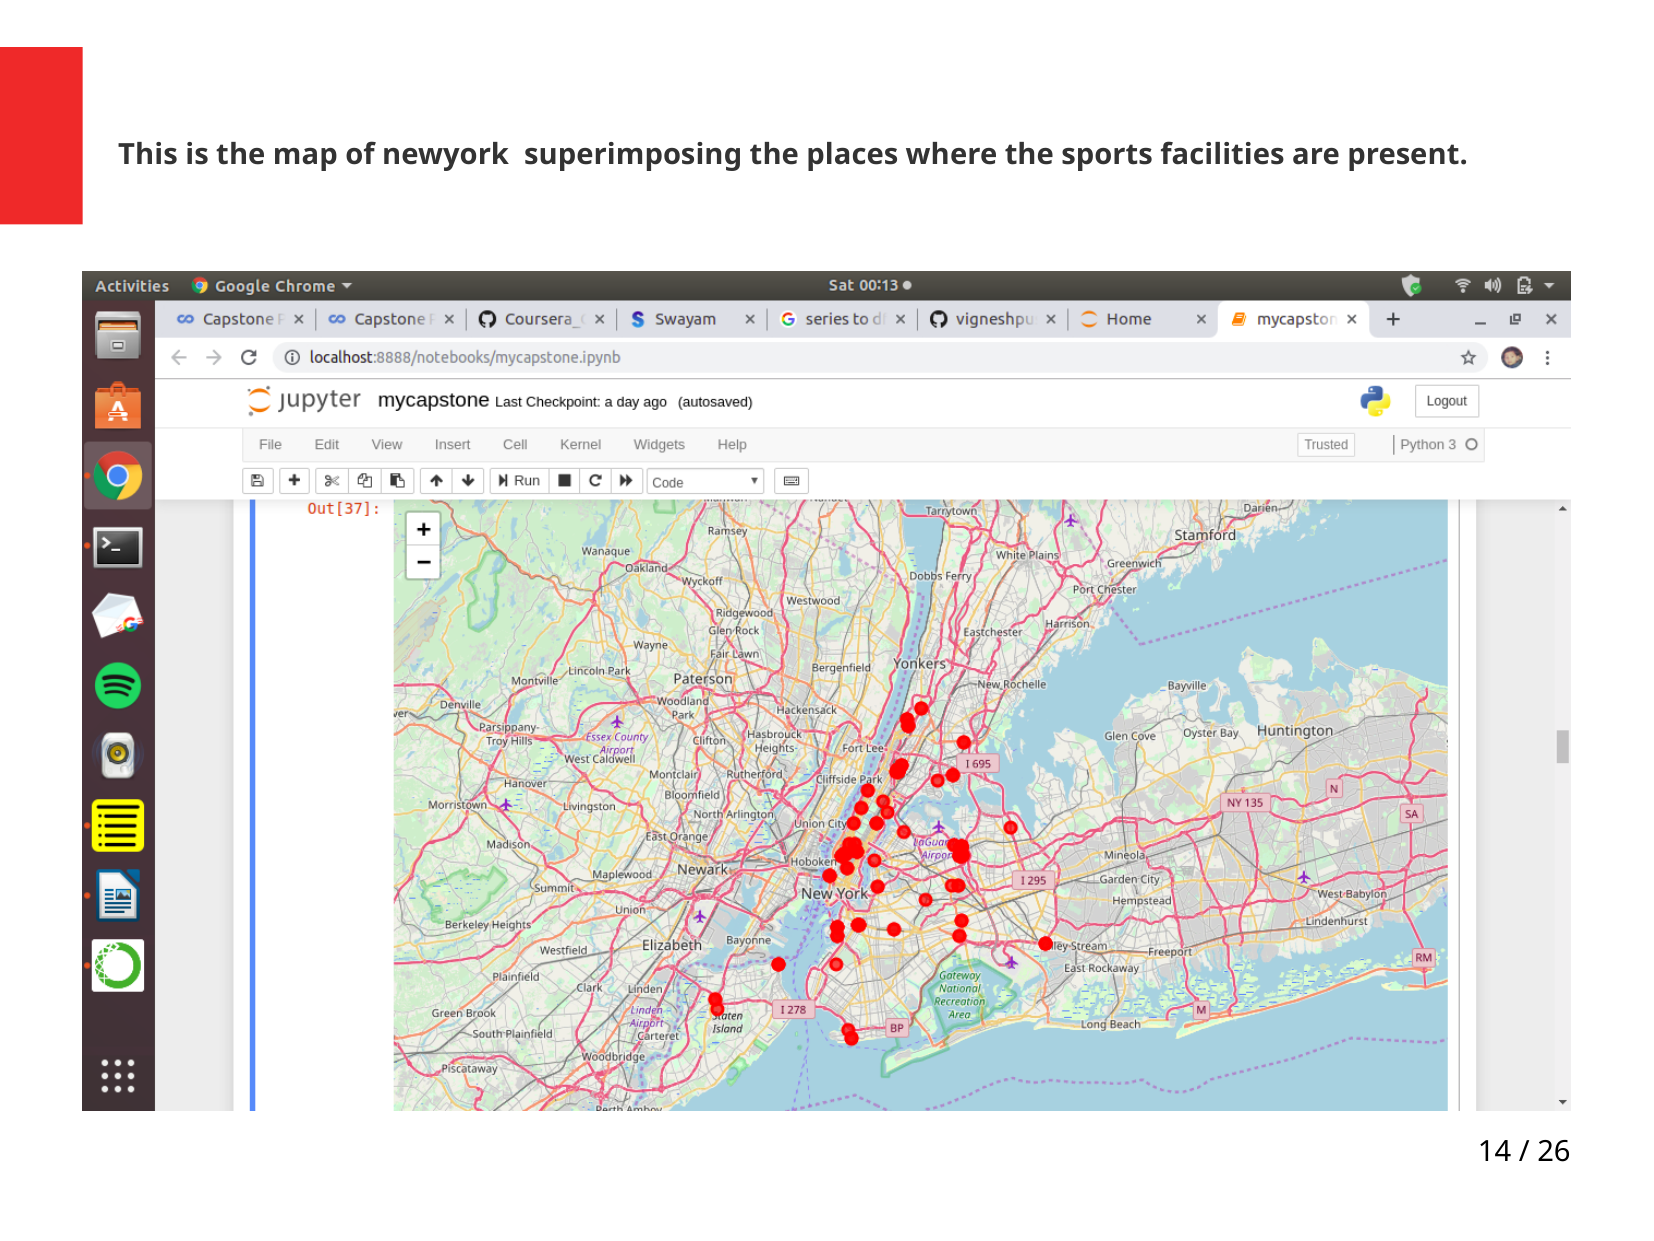

# This is the map of newyork superimposing the places where the sports facilities are present.
14